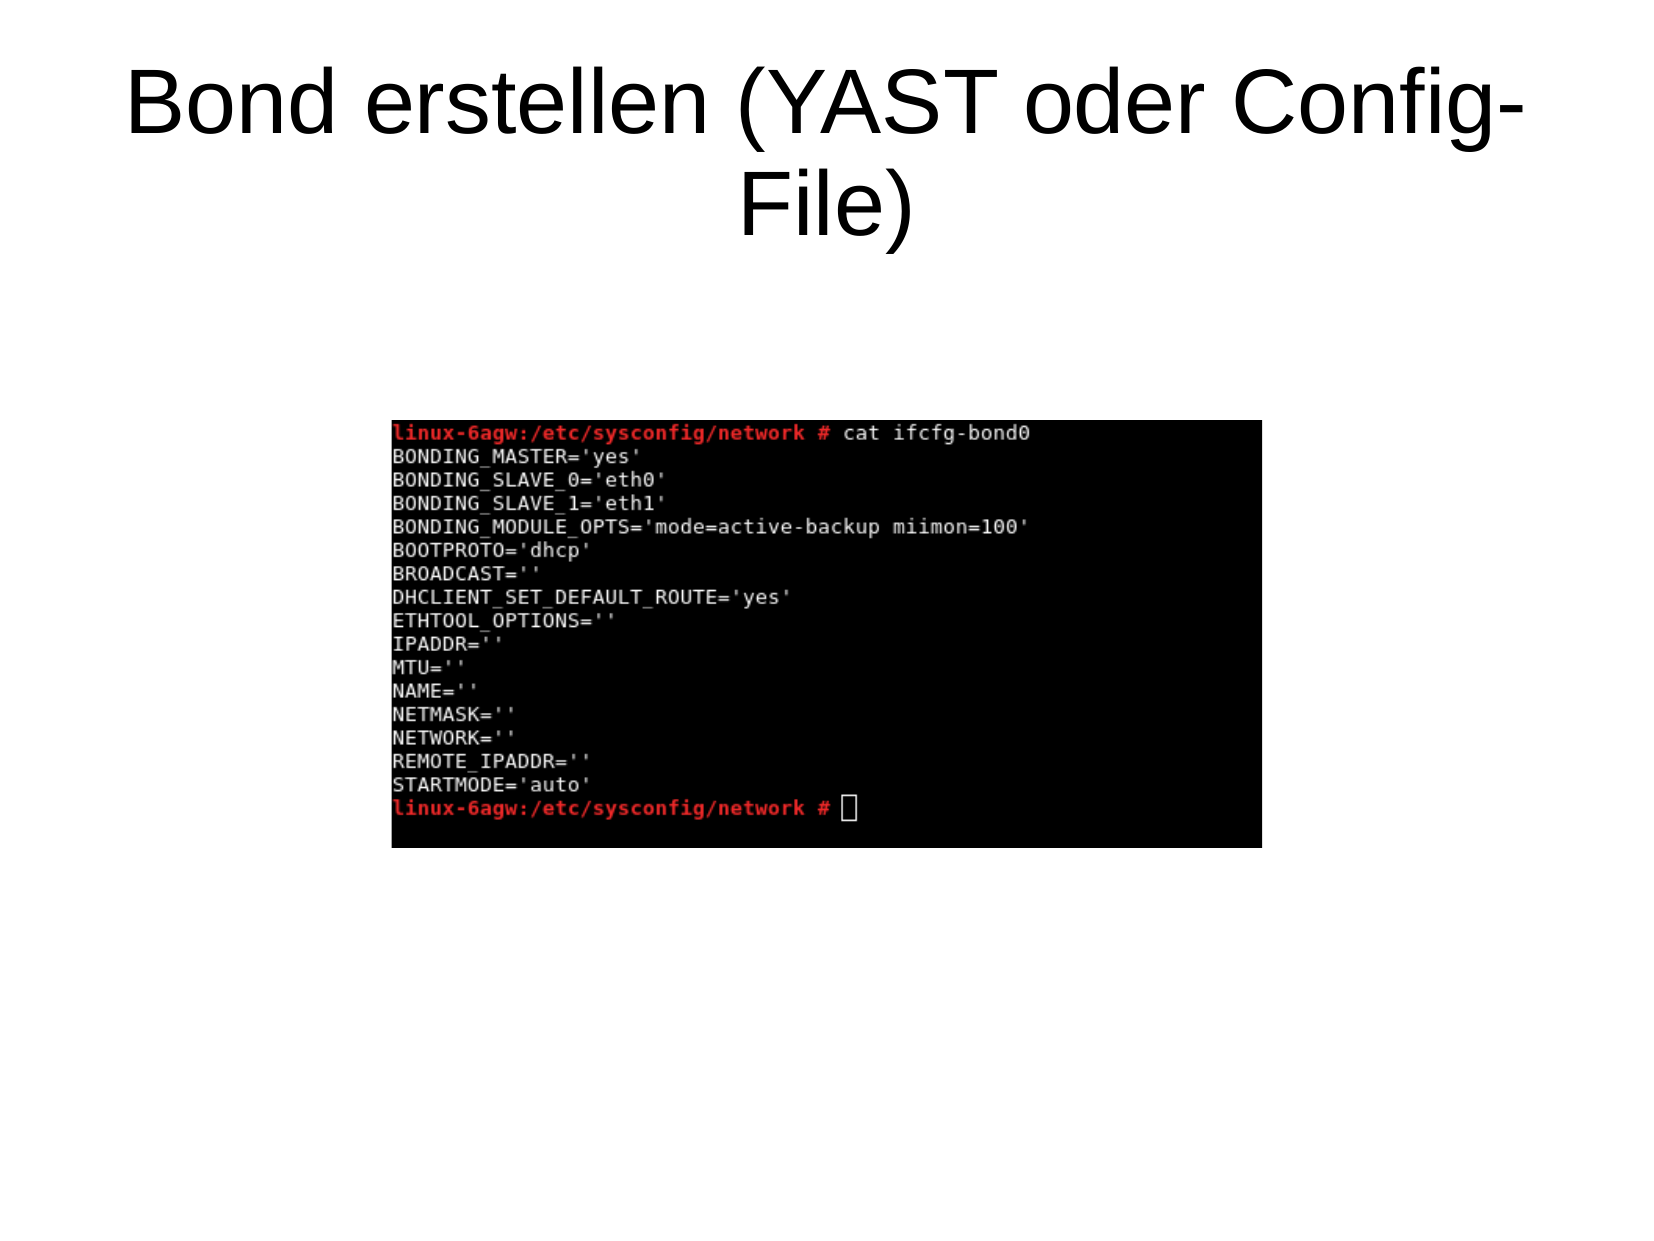

# Bond erstellen (YAST oder Config- File)